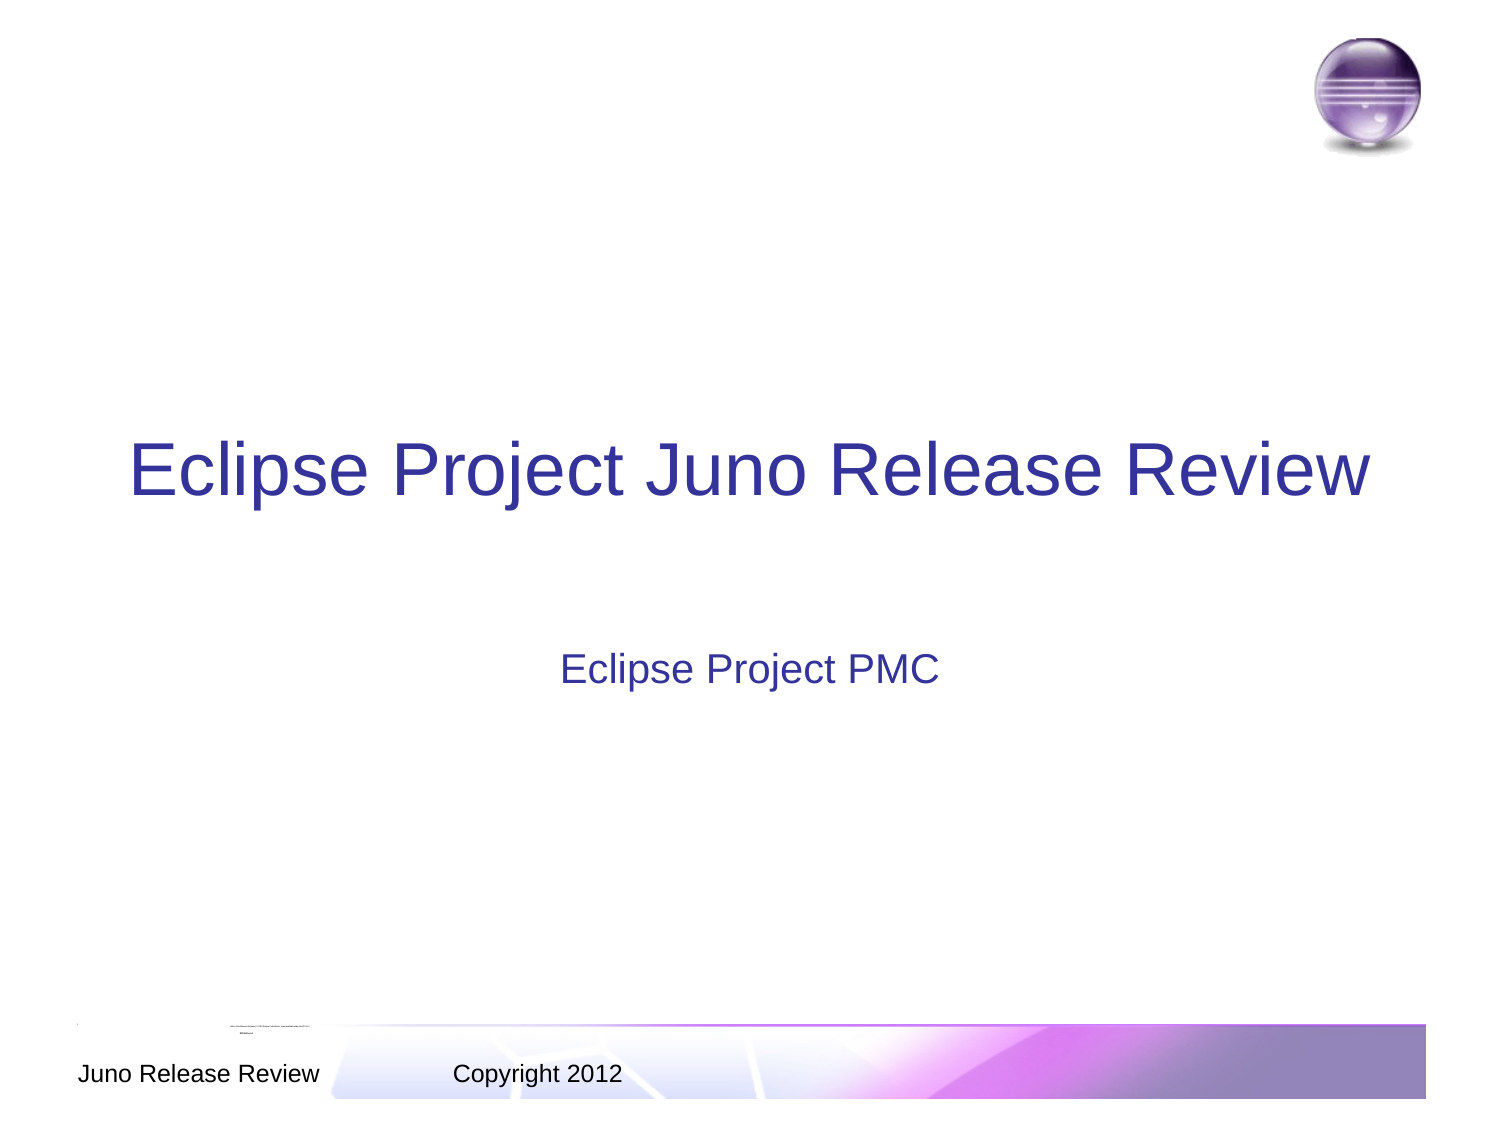

# Eclipse Project Juno Release Review
Eclipse Project PMC
1
Copyright 2012